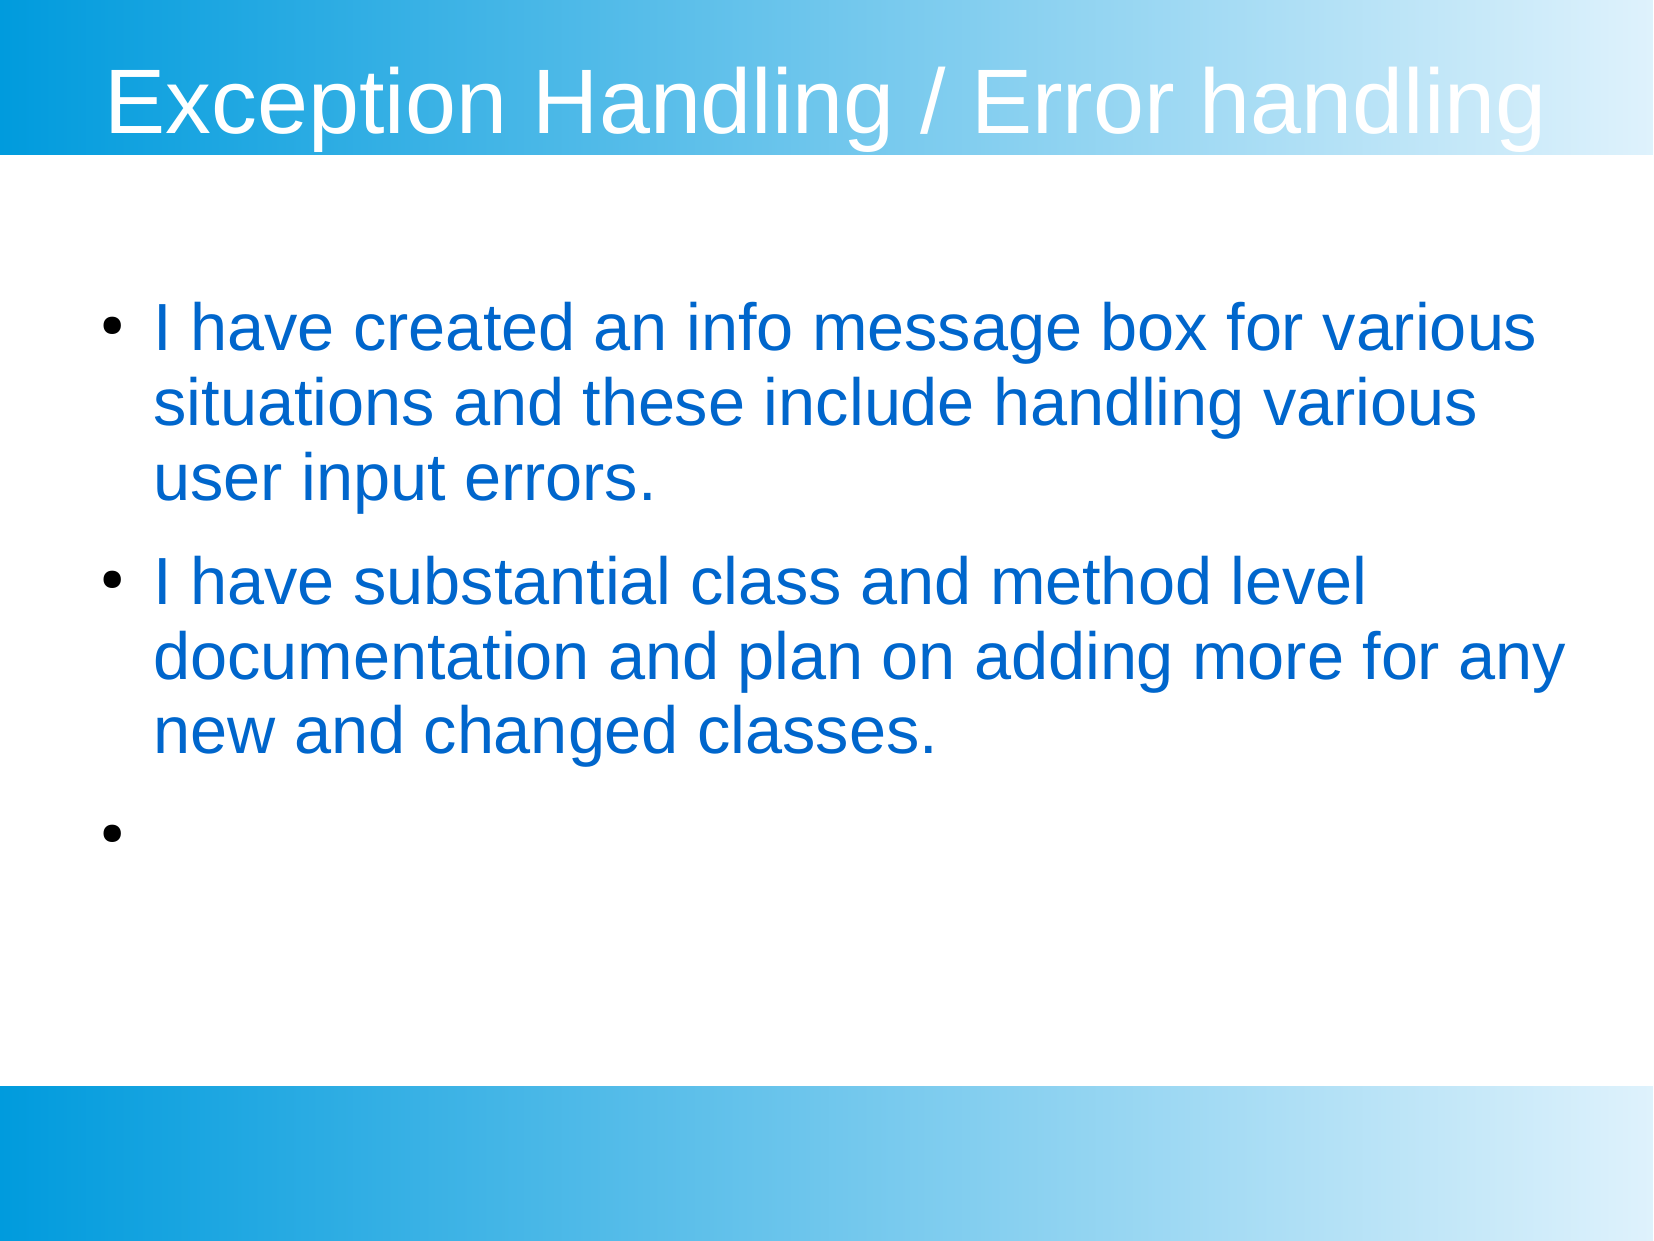

# Exception Handling / Error handling
I have created an info message box for various situations and these include handling various user input errors.
I have substantial class and method level documentation and plan on adding more for any new and changed classes.